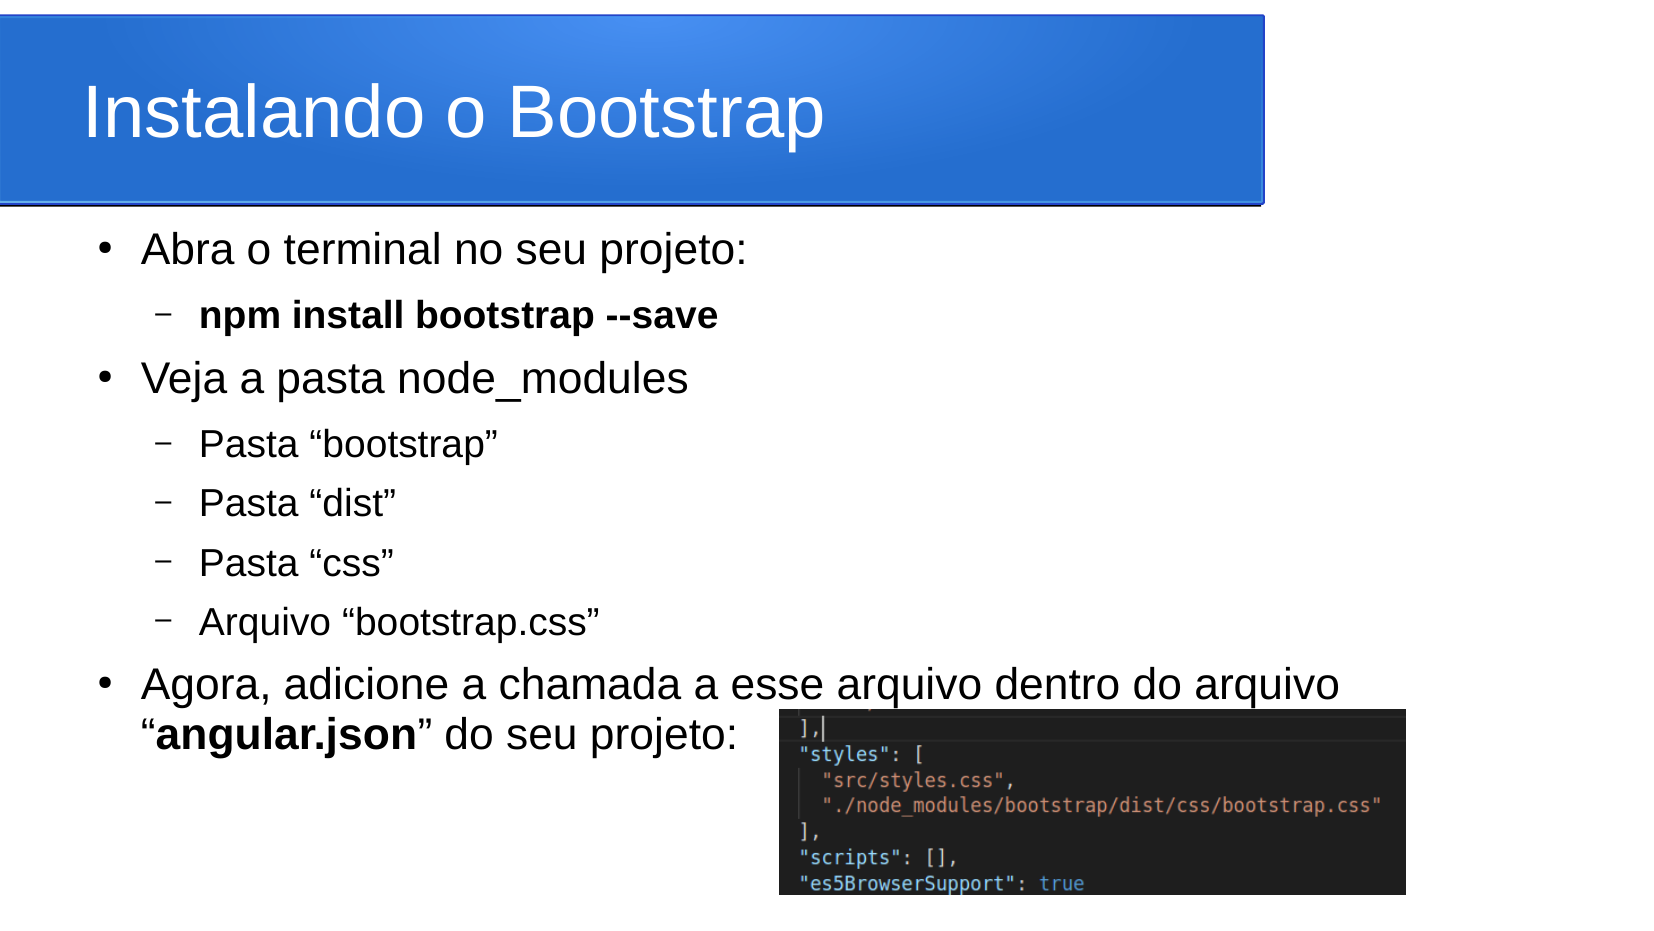

# Instalando o Bootstrap
Abra o terminal no seu projeto:
npm install bootstrap --save
Veja a pasta node_modules
Pasta “bootstrap”
Pasta “dist”
Pasta “css”
Arquivo “bootstrap.css”
Agora, adicione a chamada a esse arquivo dentro do arquivo “angular.json” do seu projeto: